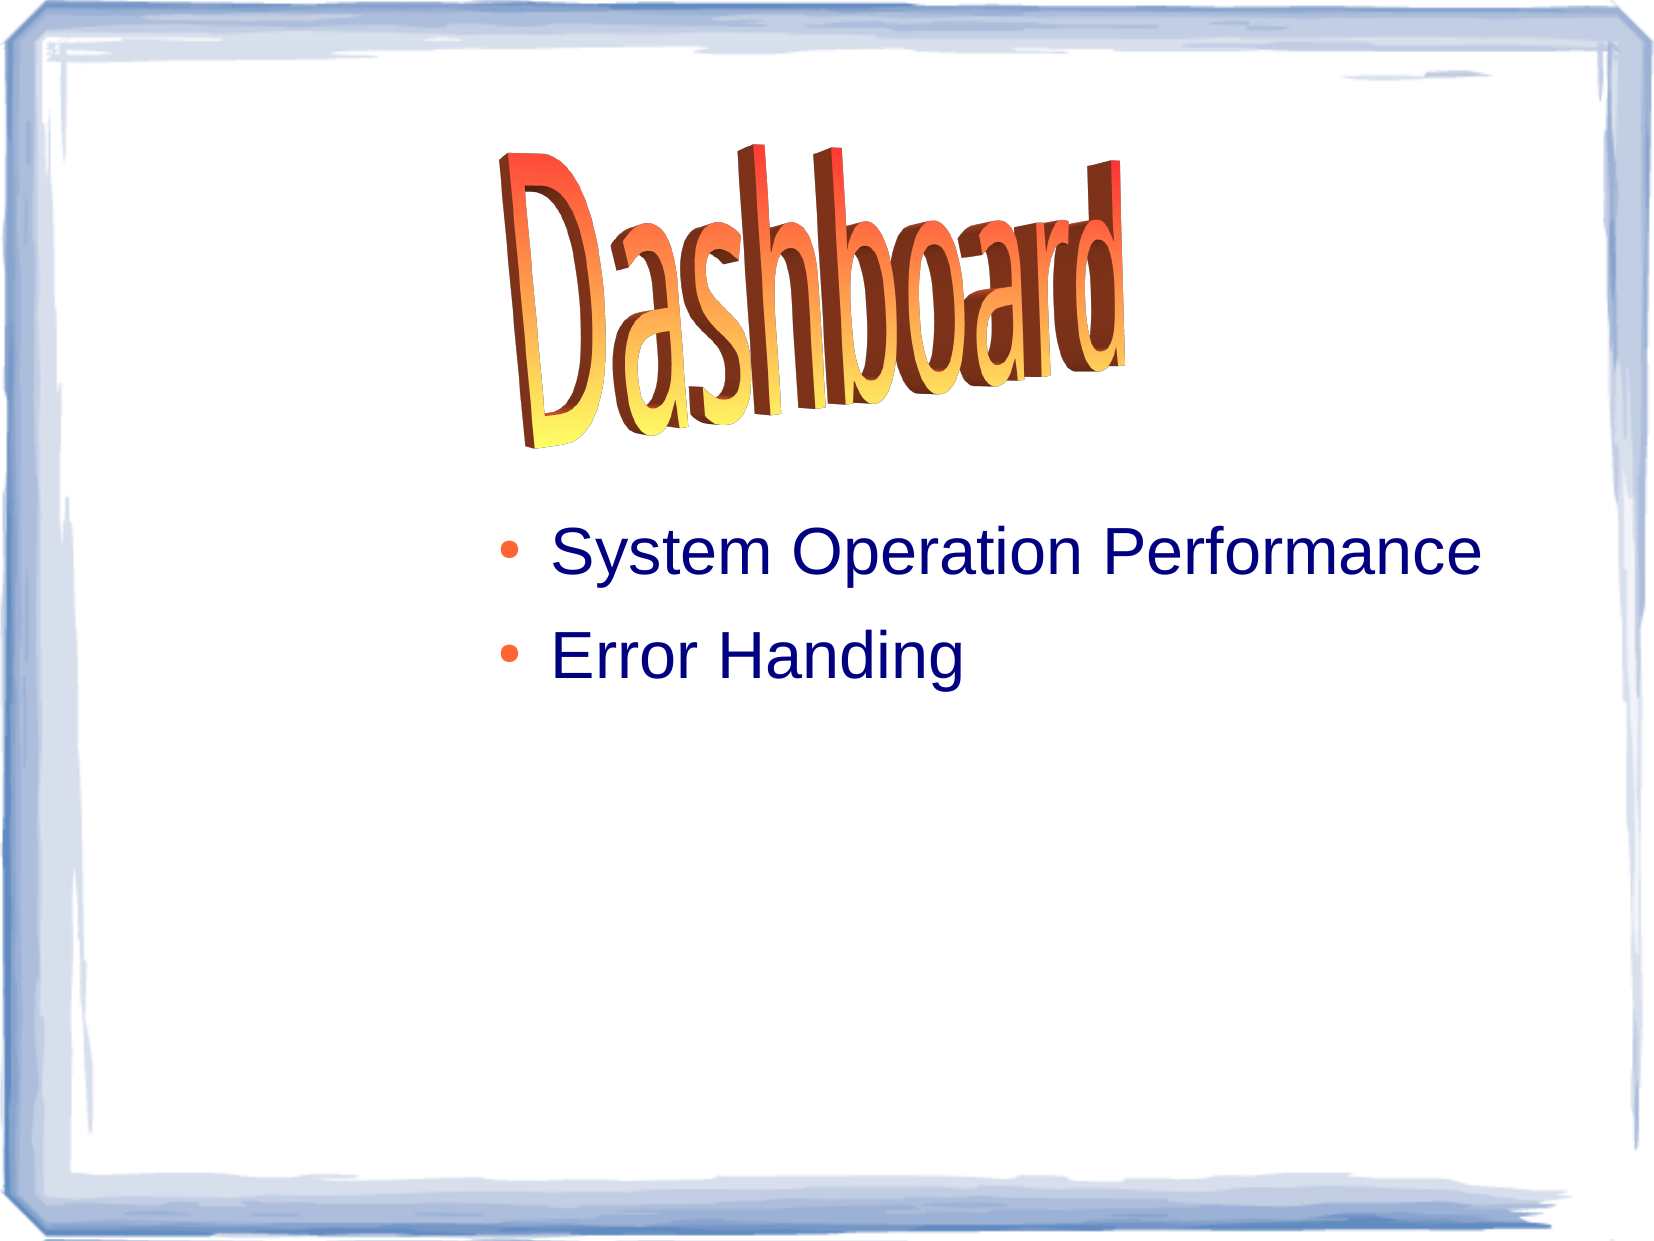

#
Dashboard
System Operation Performance
Error Handing